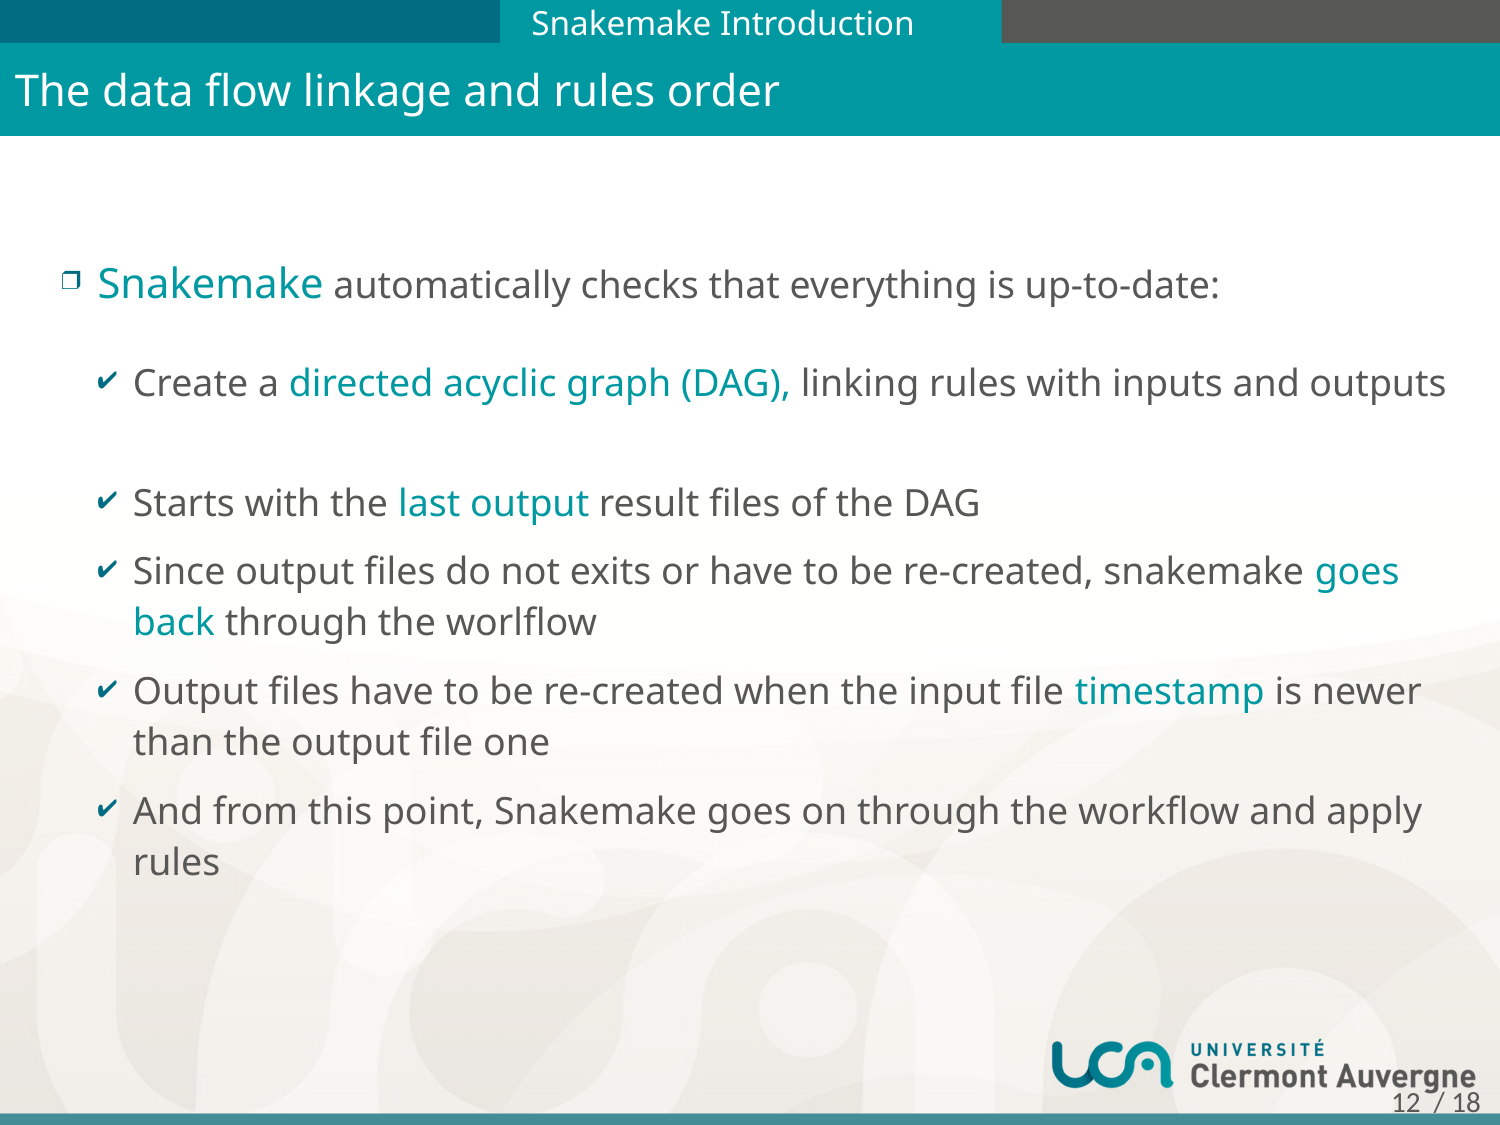

Snakemake Introduction
The data flow linkage and rules order
Snakemake automatically checks that everything is up-to-date:
Create a directed acyclic graph (DAG), linking rules with inputs and outputs
Starts with the last output result files of the DAG
Since output files do not exits or have to be re-created, snakemake goes back through the worlflow
Output files have to be re-created when the input file timestamp is newer than the output file one
And from this point, Snakemake goes on through the workflow and apply rules
12